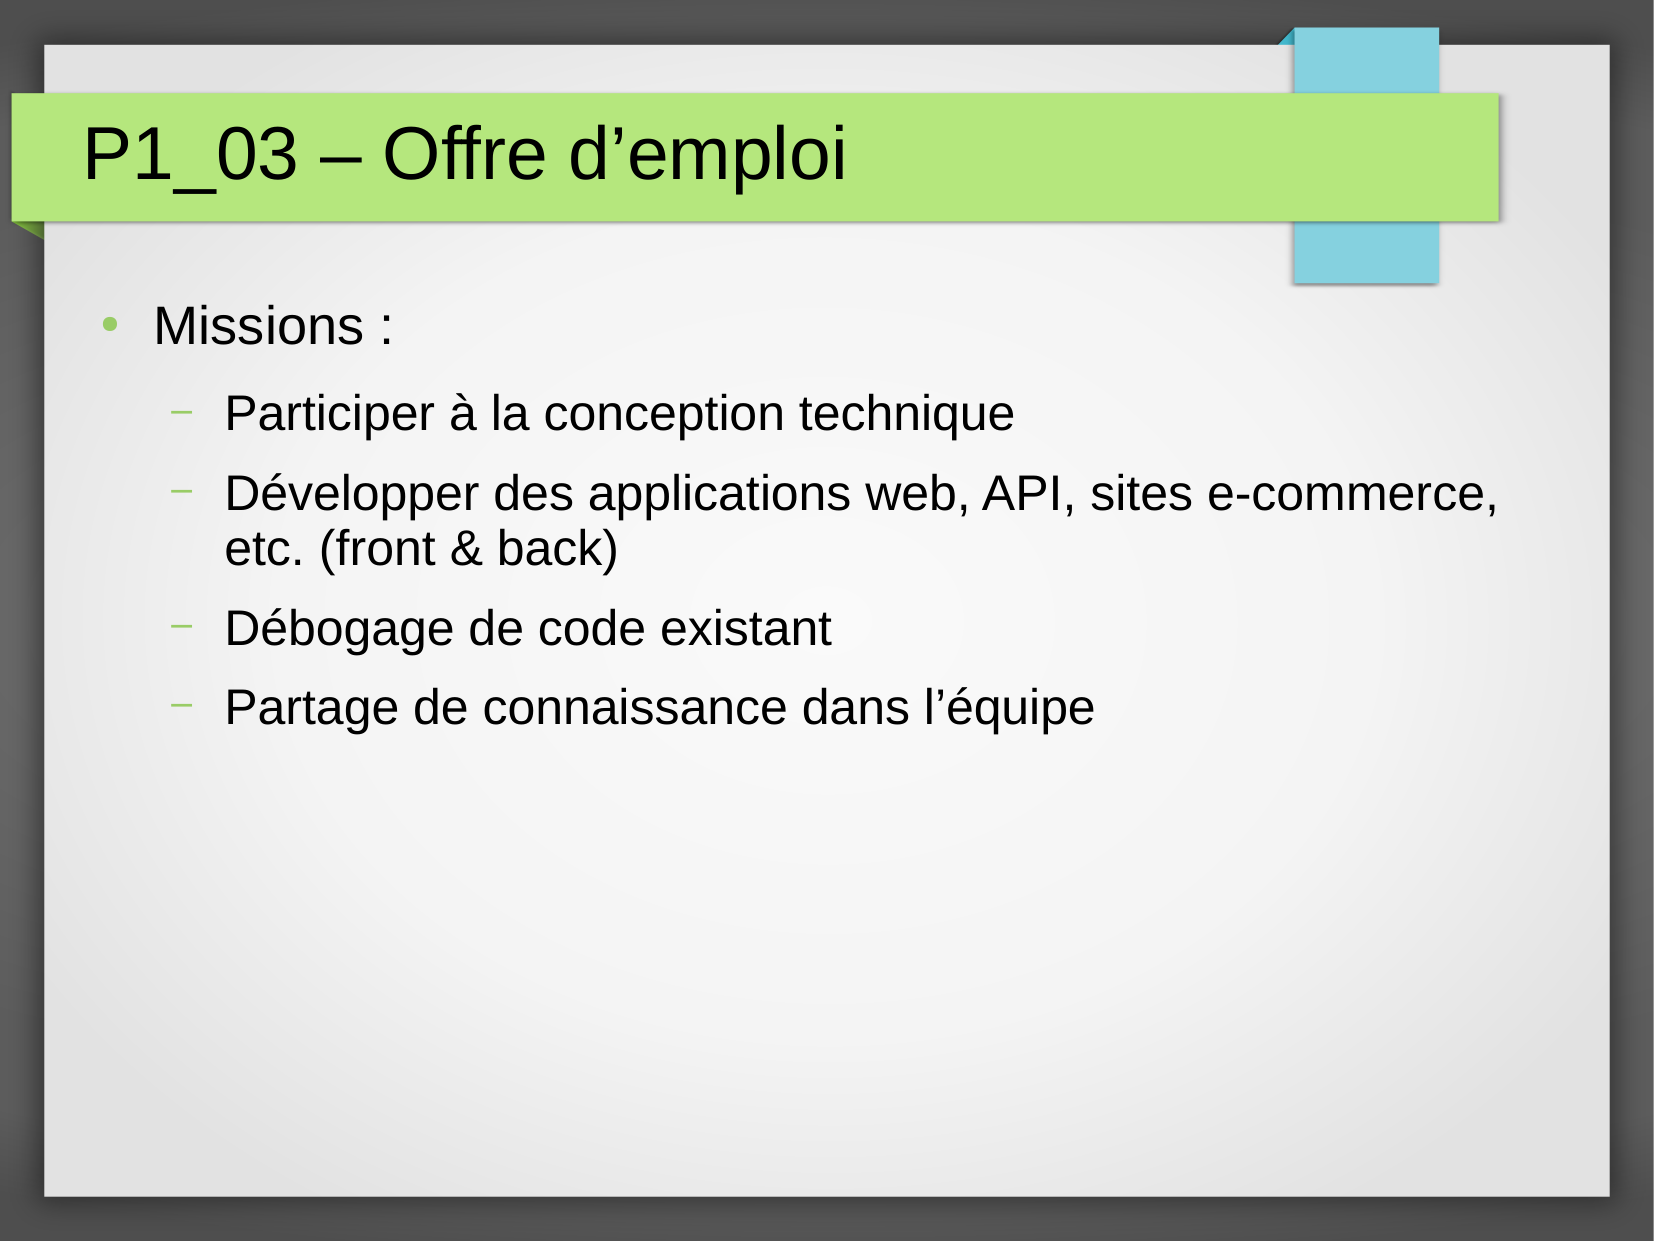

# P1_03 – Offre d’emploi
Missions :
Participer à la conception technique
Développer des applications web, API, sites e-commerce, etc. (front & back)
Débogage de code existant
Partage de connaissance dans l’équipe